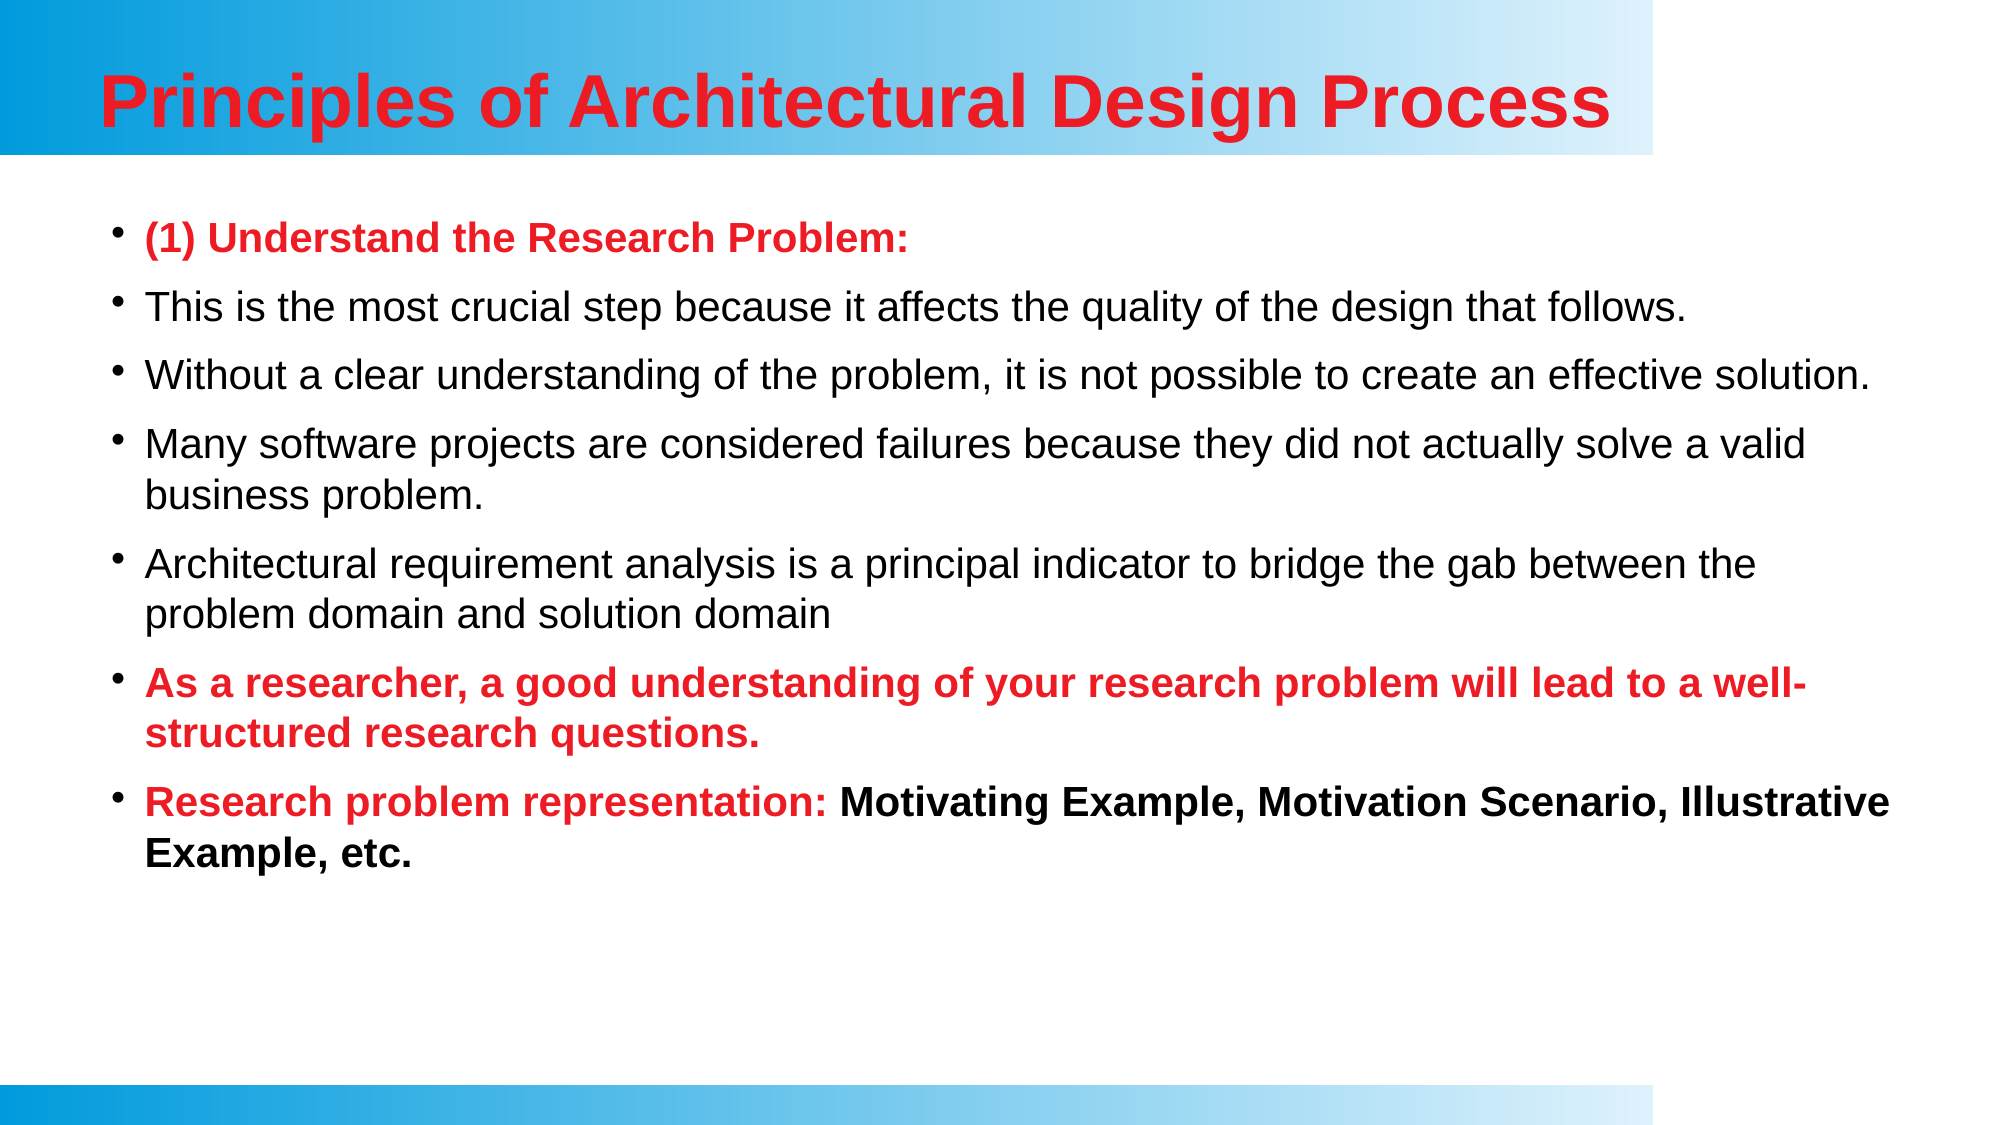

# Principles of Architectural Design Process
(1) Understand the Research Problem:
This is the most crucial step because it affects the quality of the design that follows.
Without a clear understanding of the problem, it is not possible to create an effective solution.
Many software projects are considered failures because they did not actually solve a valid business problem.
Architectural requirement analysis is a principal indicator to bridge the gab between the problem domain and solution domain
As a researcher, a good understanding of your research problem will lead to a well-structured research questions.
Research problem representation: Motivating Example, Motivation Scenario, Illustrative Example, etc.